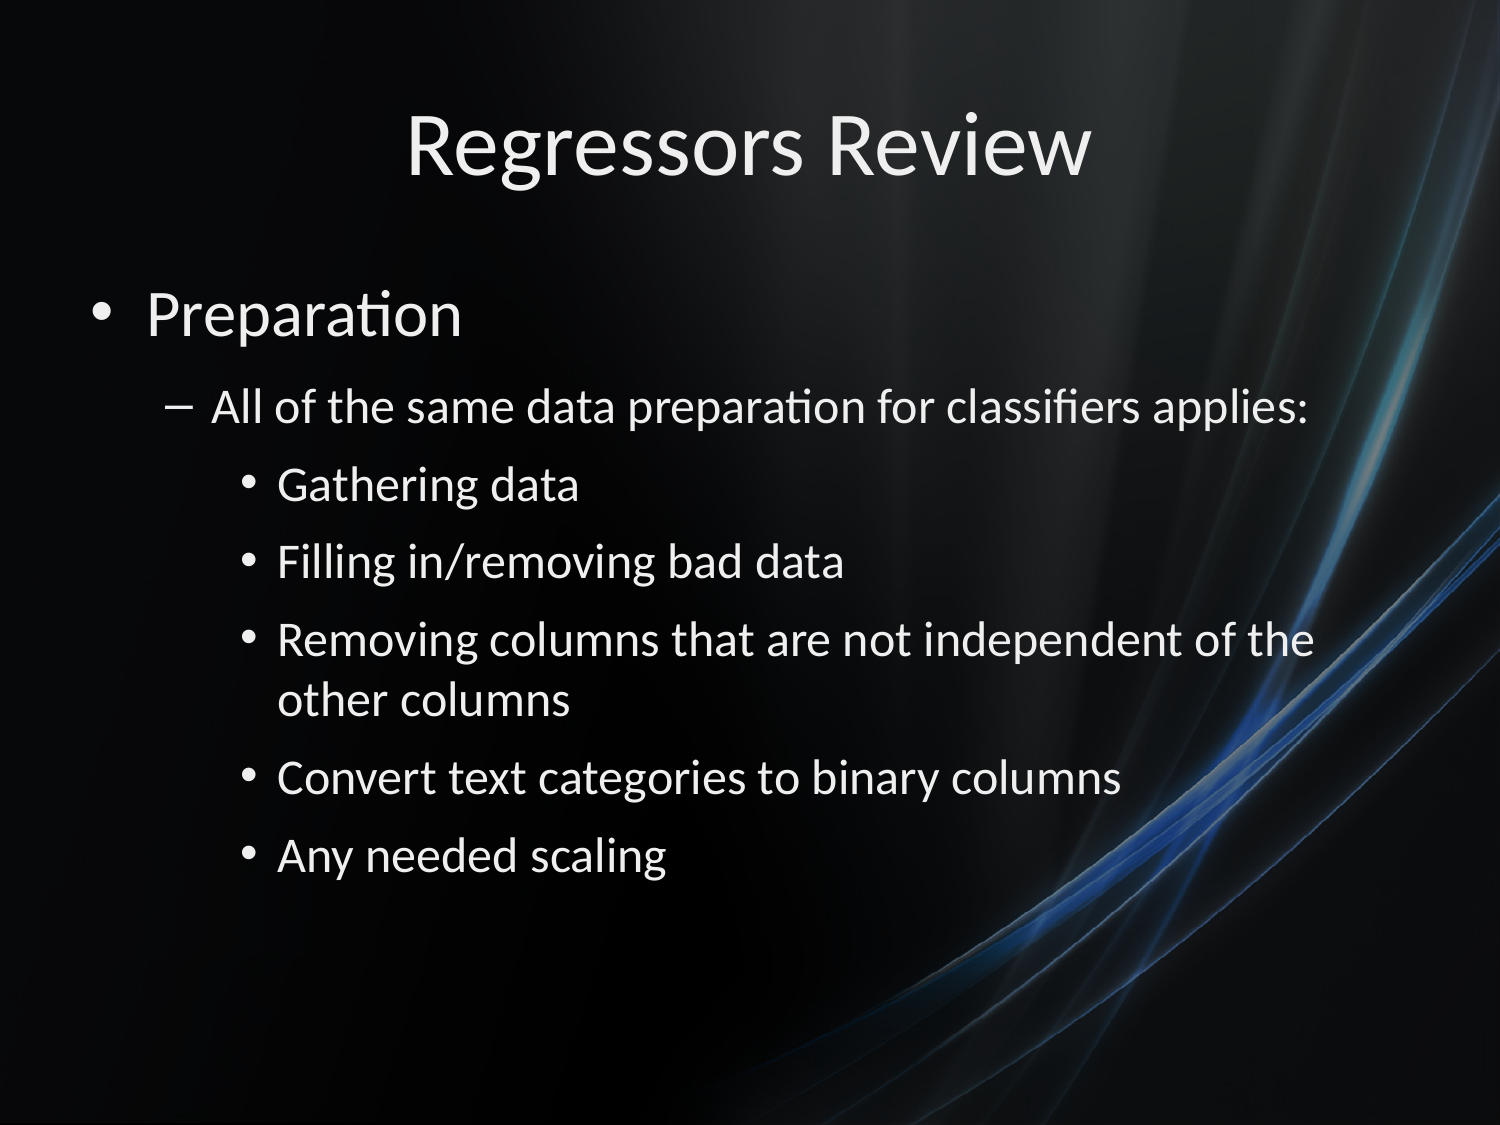

# Regressors Review
Preparation
All of the same data preparation for classifiers applies:
Gathering data
Filling in/removing bad data
Removing columns that are not independent of the other columns
Convert text categories to binary columns
Any needed scaling